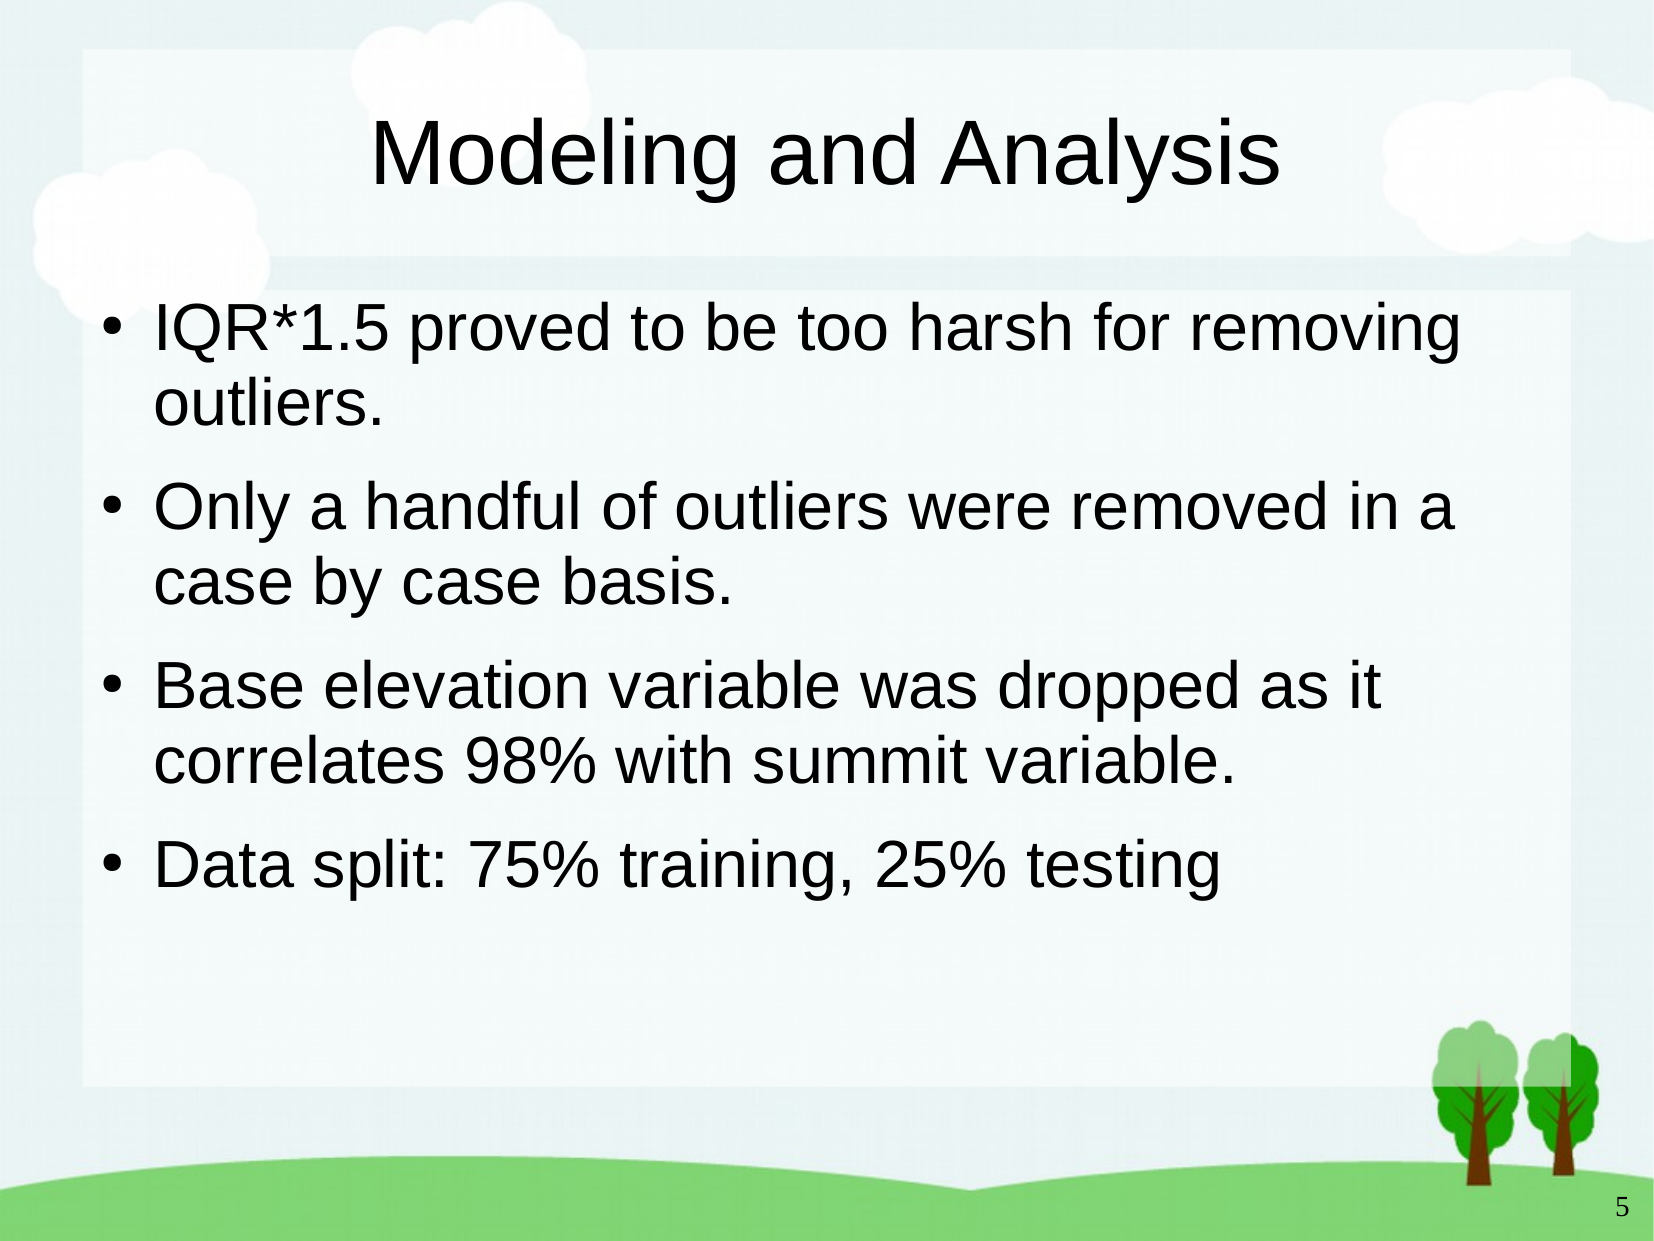

# Modeling and Analysis
IQR*1.5 proved to be too harsh for removing outliers.
Only a handful of outliers were removed in a case by case basis.
Base elevation variable was dropped as it correlates 98% with summit variable.
Data split: 75% training, 25% testing
5